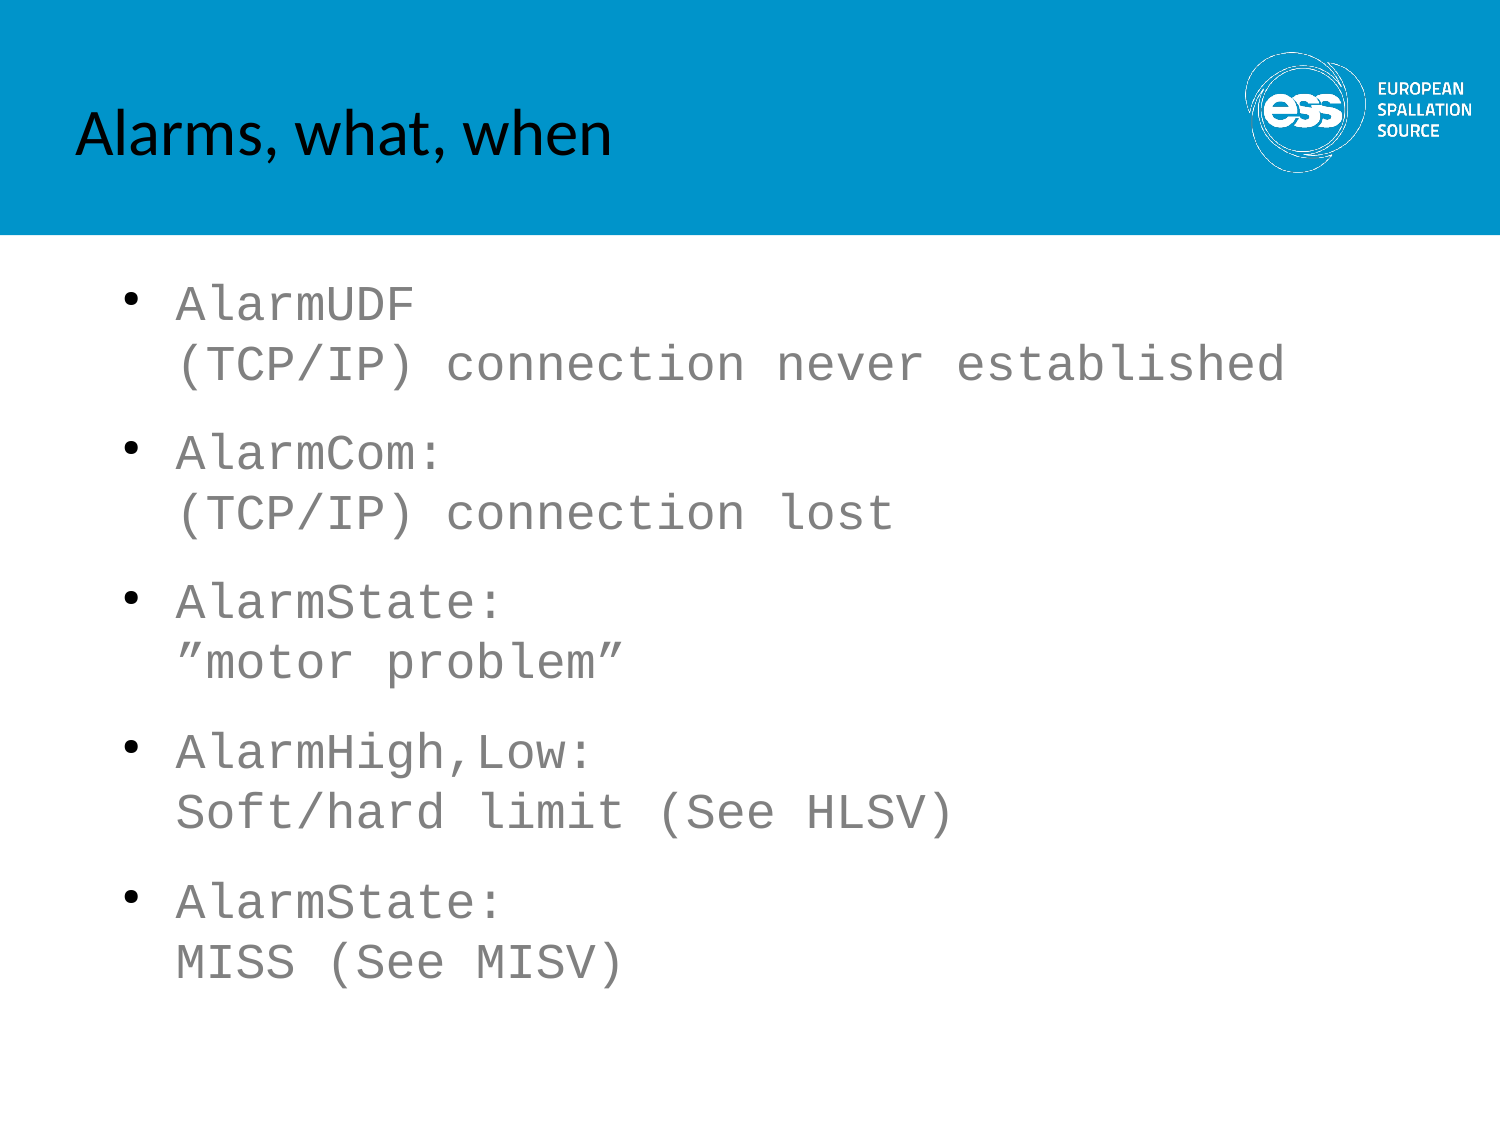

# Alarms, what, when
AlarmUDF
(TCP/IP) connection never established
AlarmCom:
(TCP/IP) connection lost
AlarmState:
”motor problem”
AlarmHigh,Low:
Soft/hard limit (See HLSV)
AlarmState:
MISS (See MISV)